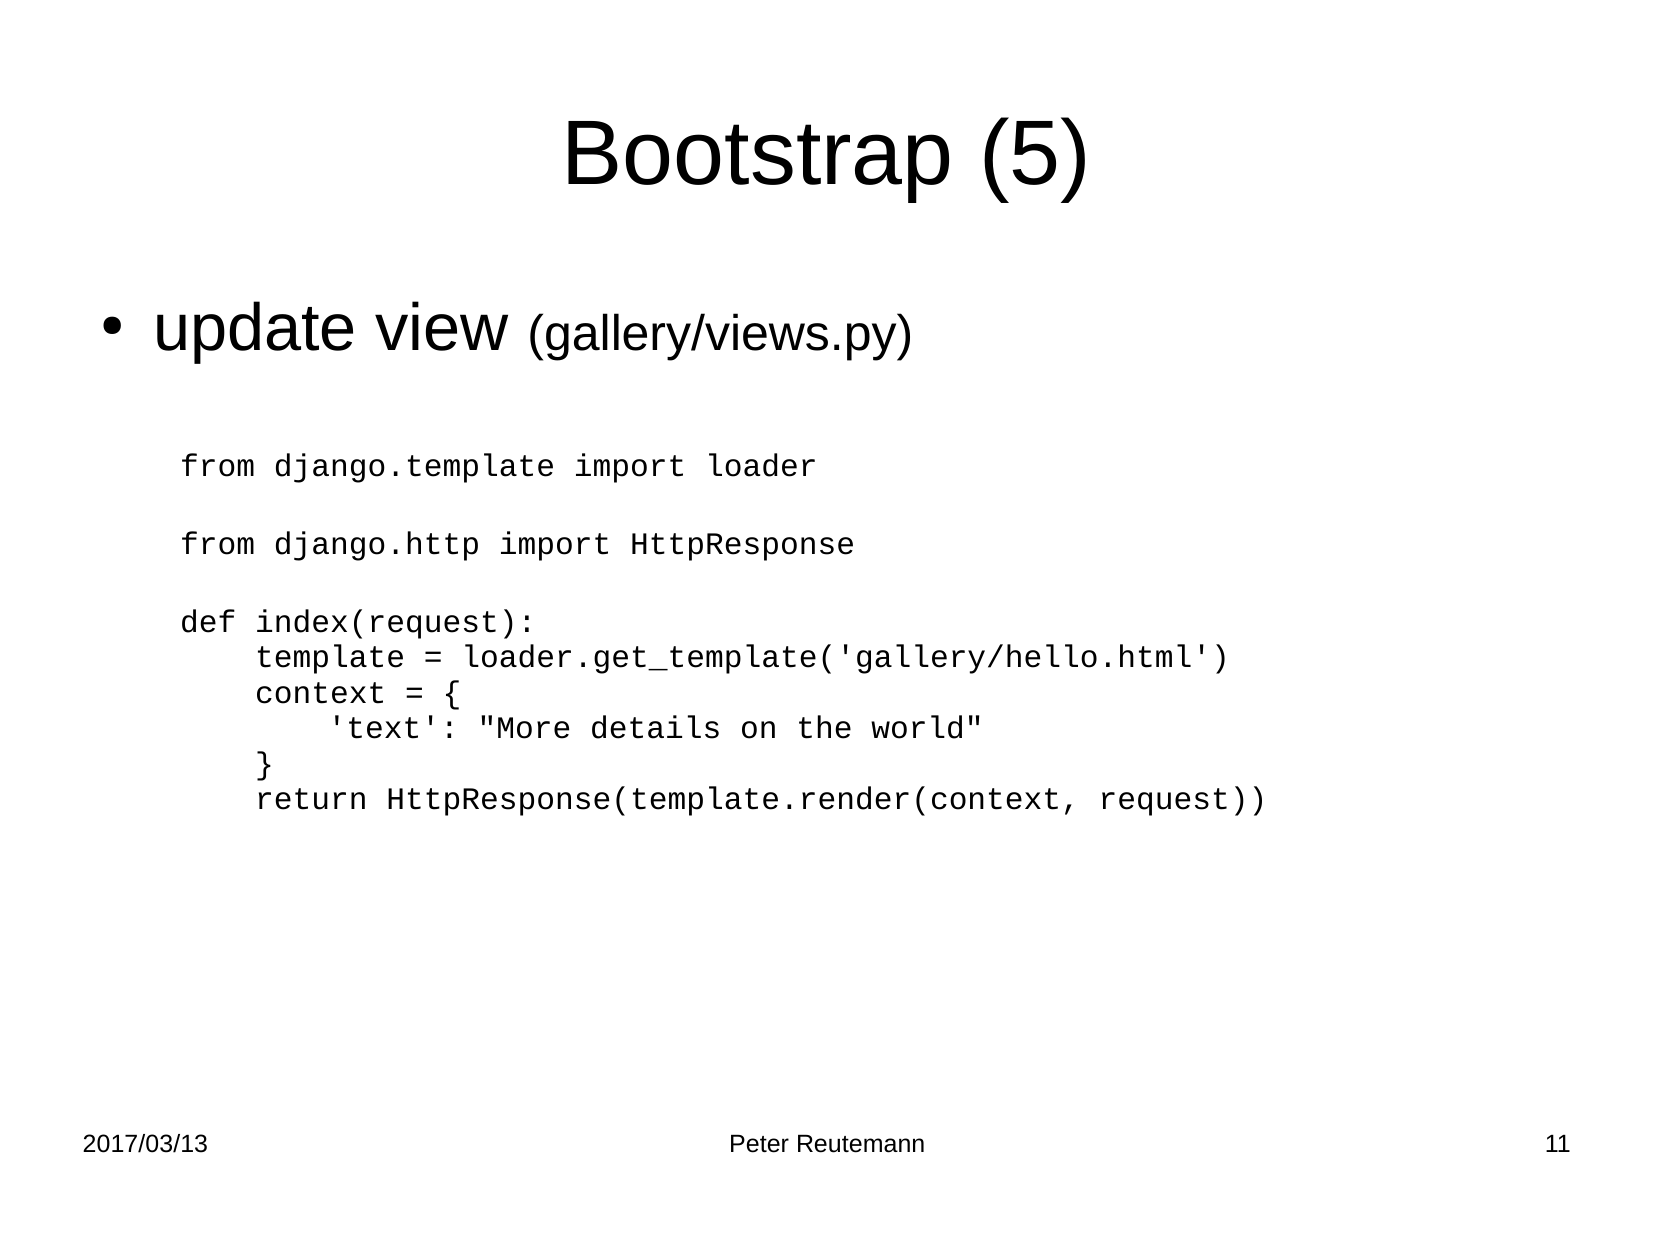

# Bootstrap (5)
update view (gallery/views.py)
from django.template import loader
from django.http import HttpResponse
def index(request):
 template = loader.get_template('gallery/hello.html')
 context = {
		'text': "More details on the world"
 }
 return HttpResponse(template.render(context, request))
2017/03/13
Peter Reutemann
11